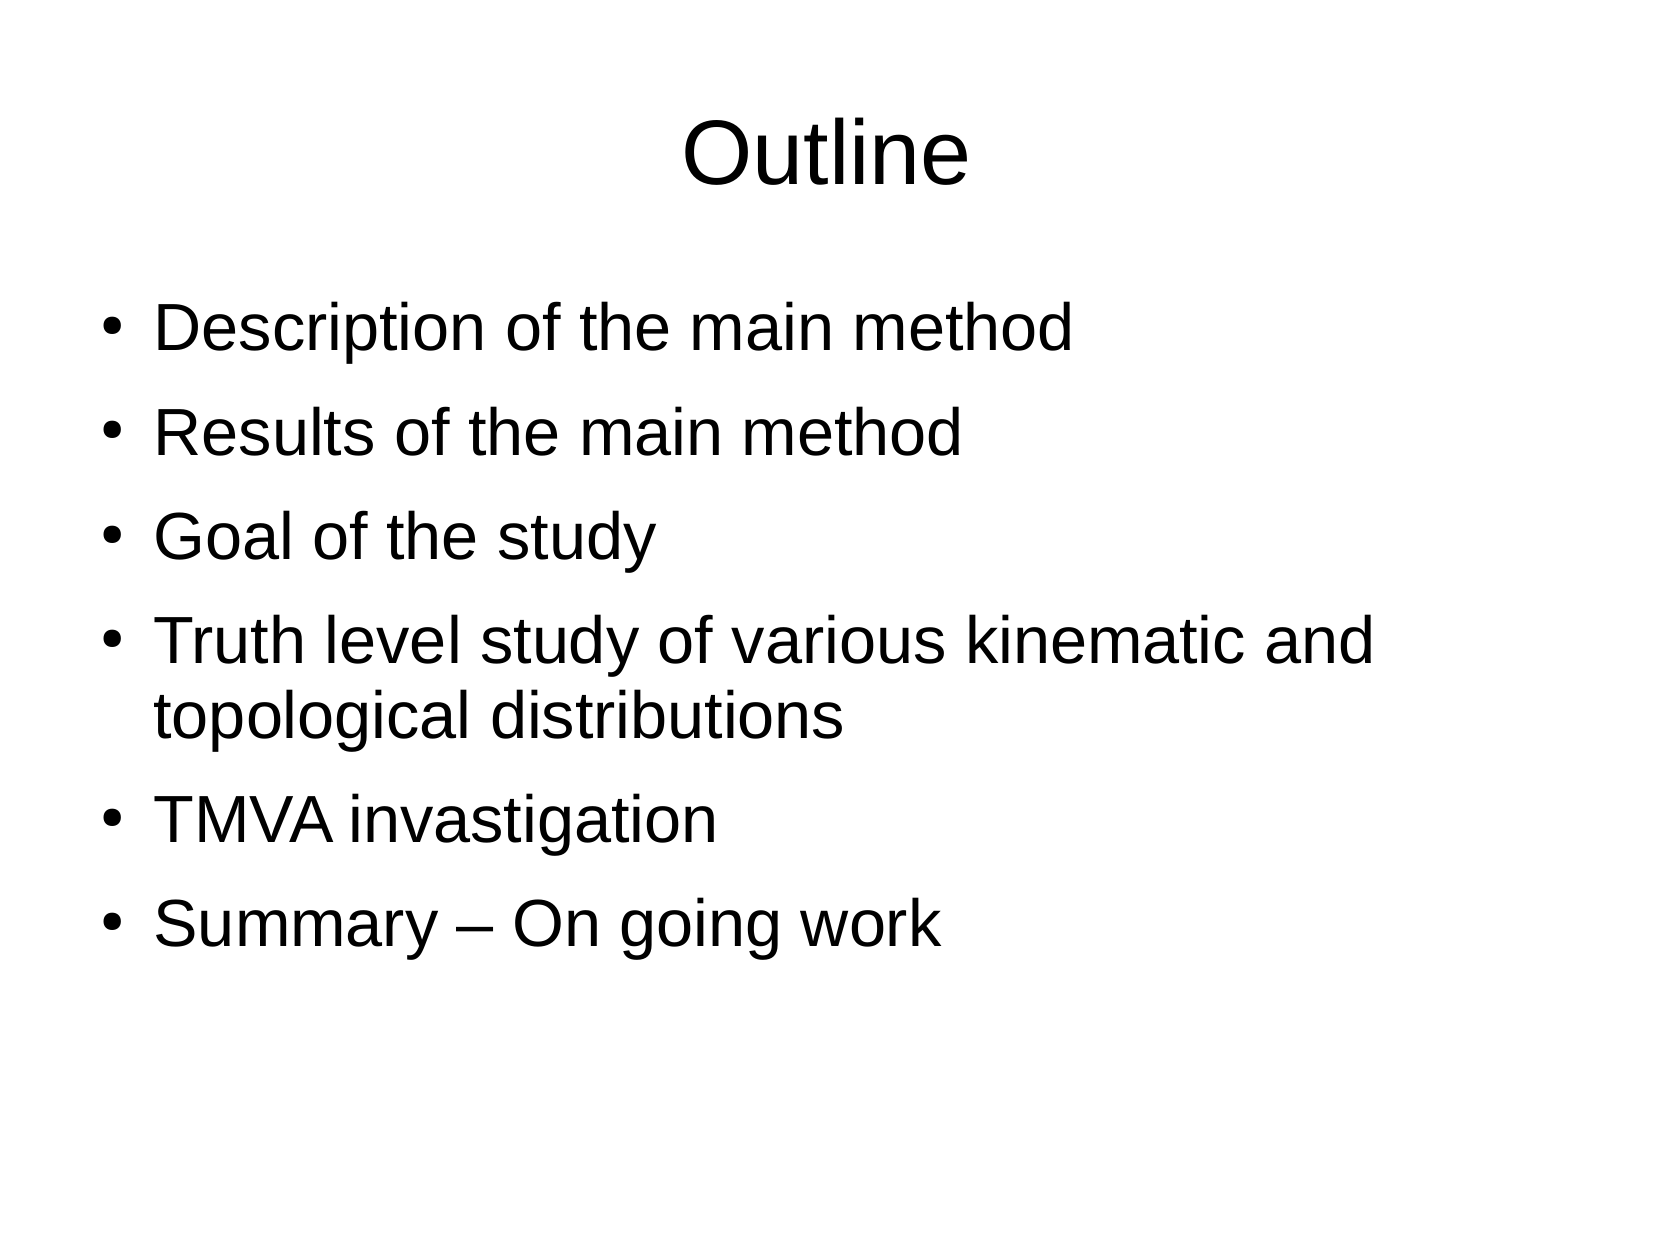

# Outline
Description of the main method
Results of the main method
Goal of the study
Truth level study of various kinematic and topological distributions
TMVA invastigation
Summary – On going work